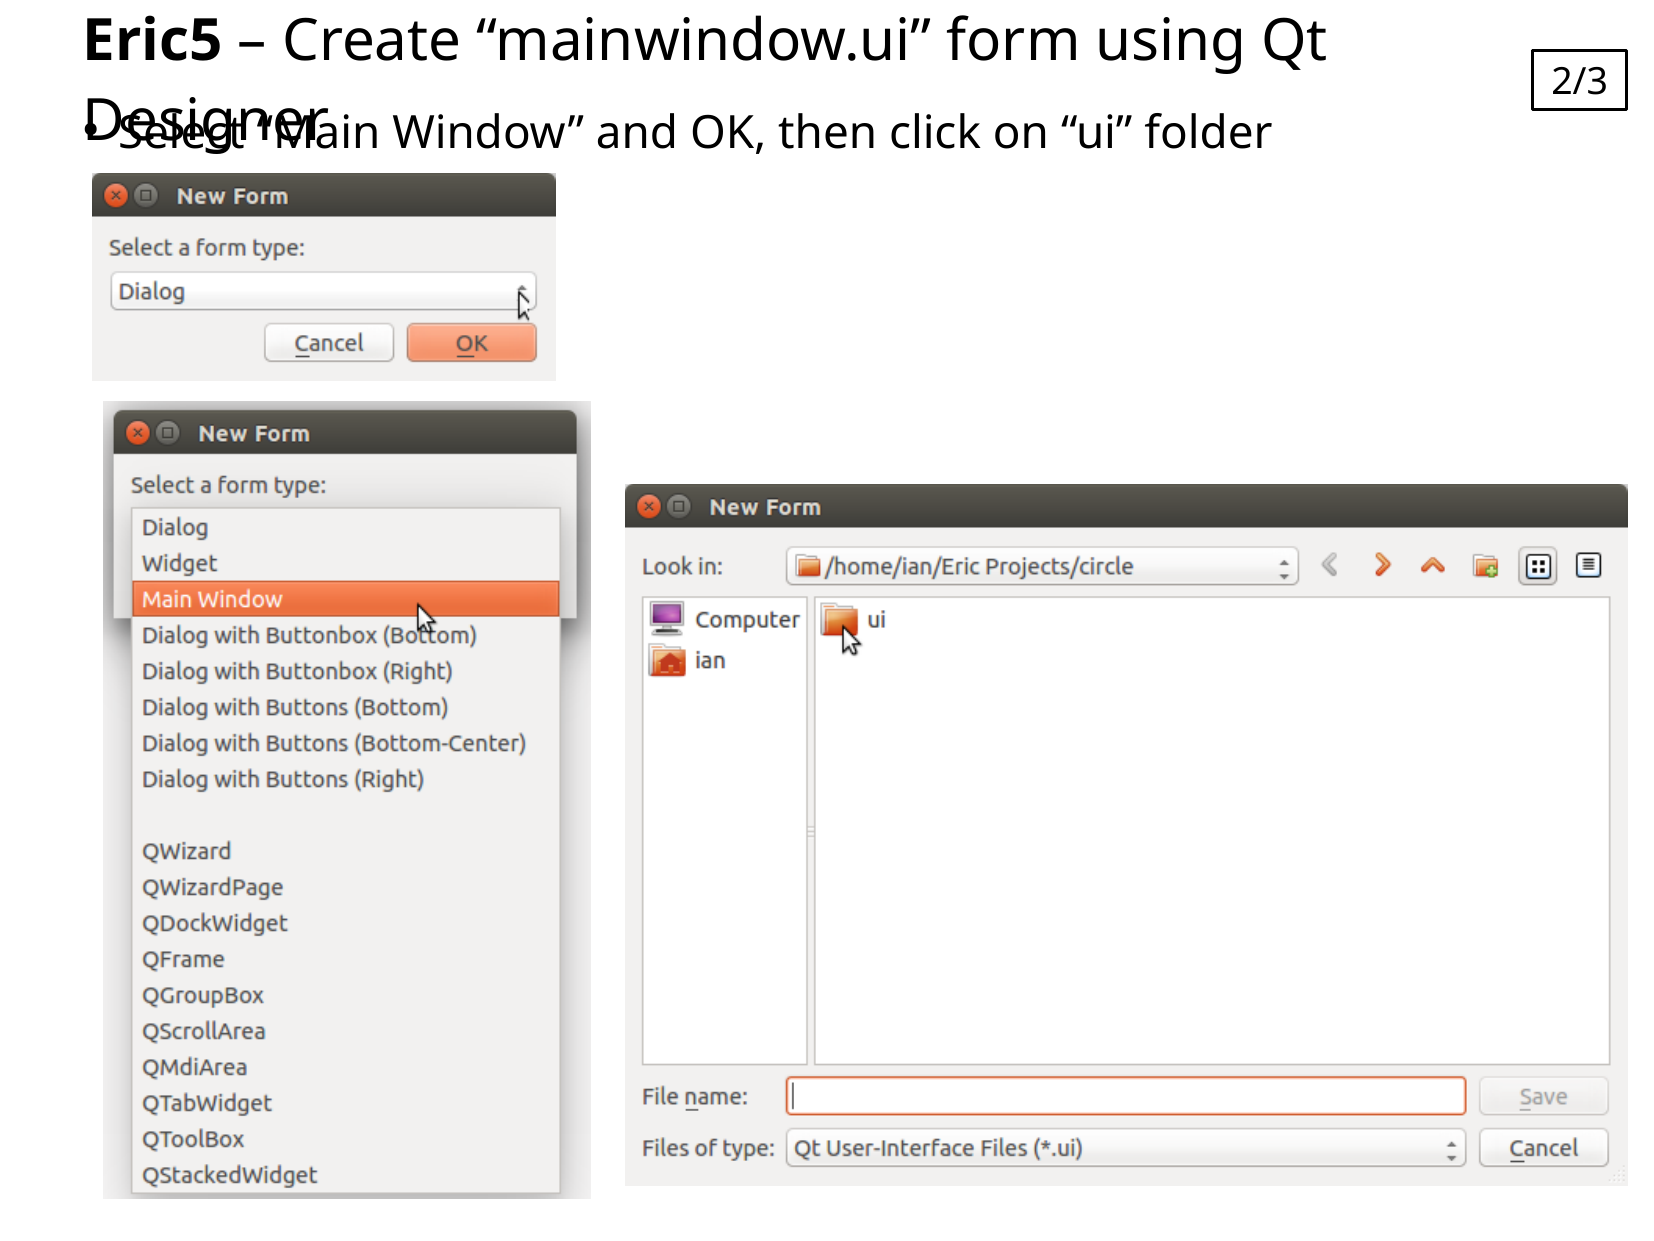

# Eric5 – Create “mainwindow.ui” form using Qt Designer
2/3
Select “Main Window” and OK, then click on “ui” folder
25